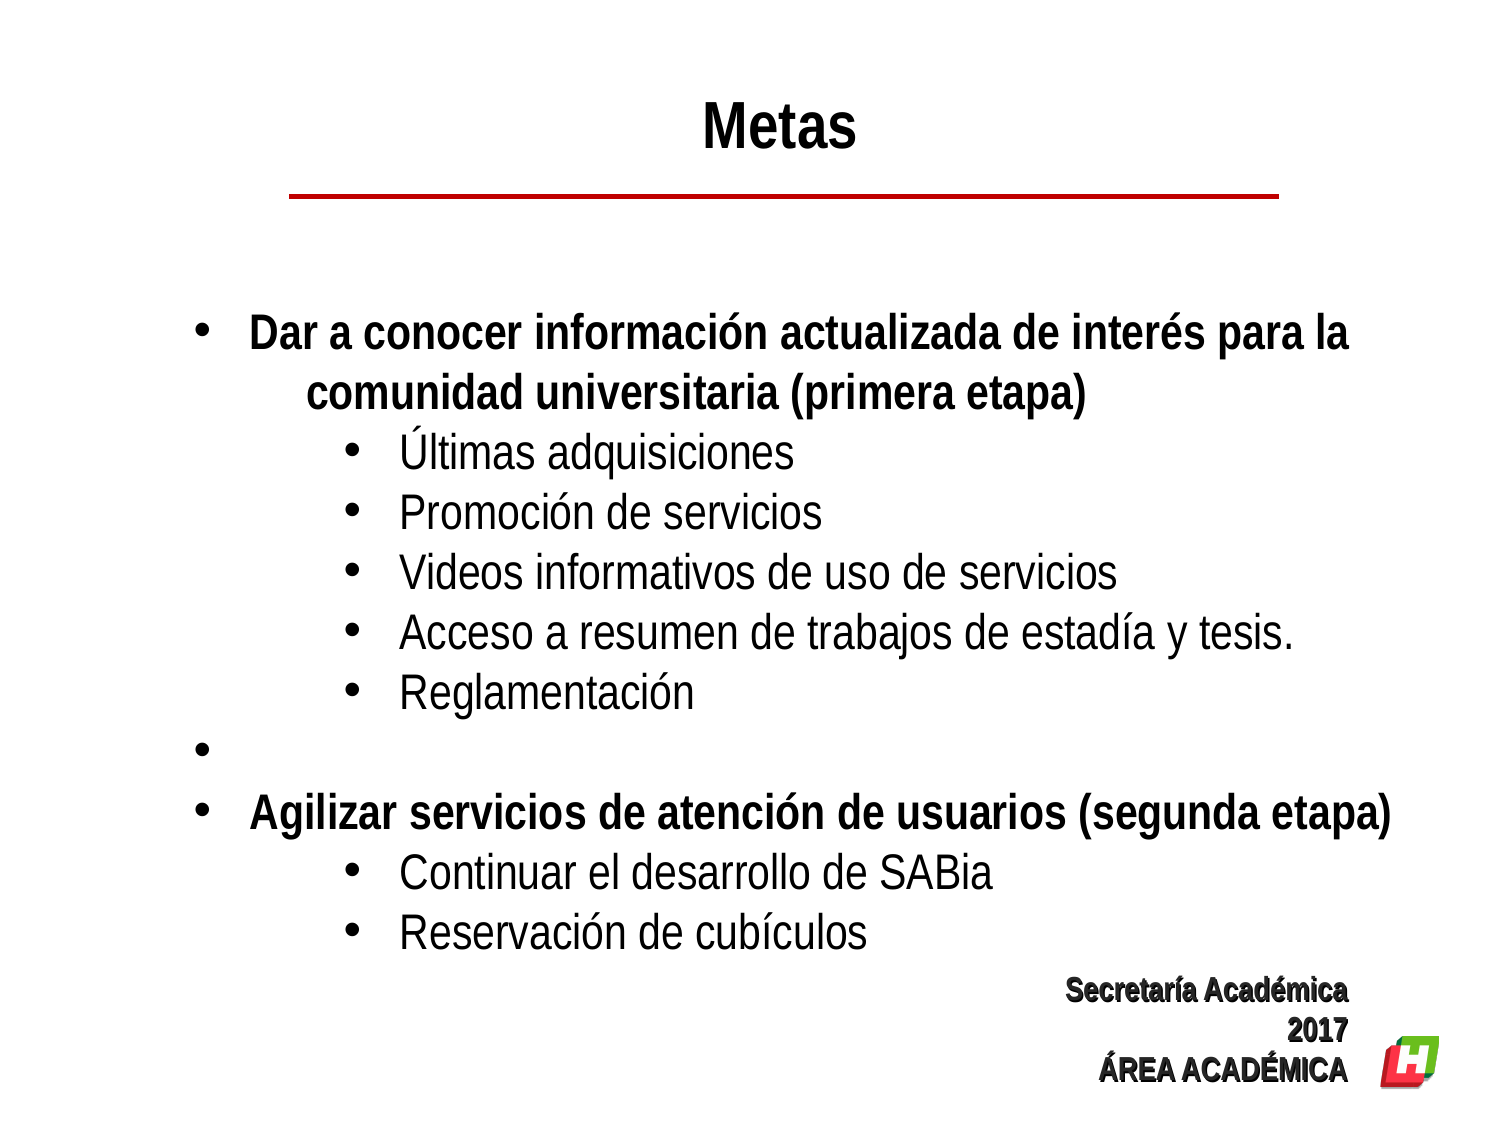

Metas
Dar a conocer información actualizada de interés para la comunidad universitaria (primera etapa)
Últimas adquisiciones
Promoción de servicios
Videos informativos de uso de servicios
Acceso a resumen de trabajos de estadía y tesis.
Reglamentación
Agilizar servicios de atención de usuarios (segunda etapa)
Continuar el desarrollo de SABia
Reservación de cubículos
Secretaría Académica
2017
ÁREA ACADÉMICA